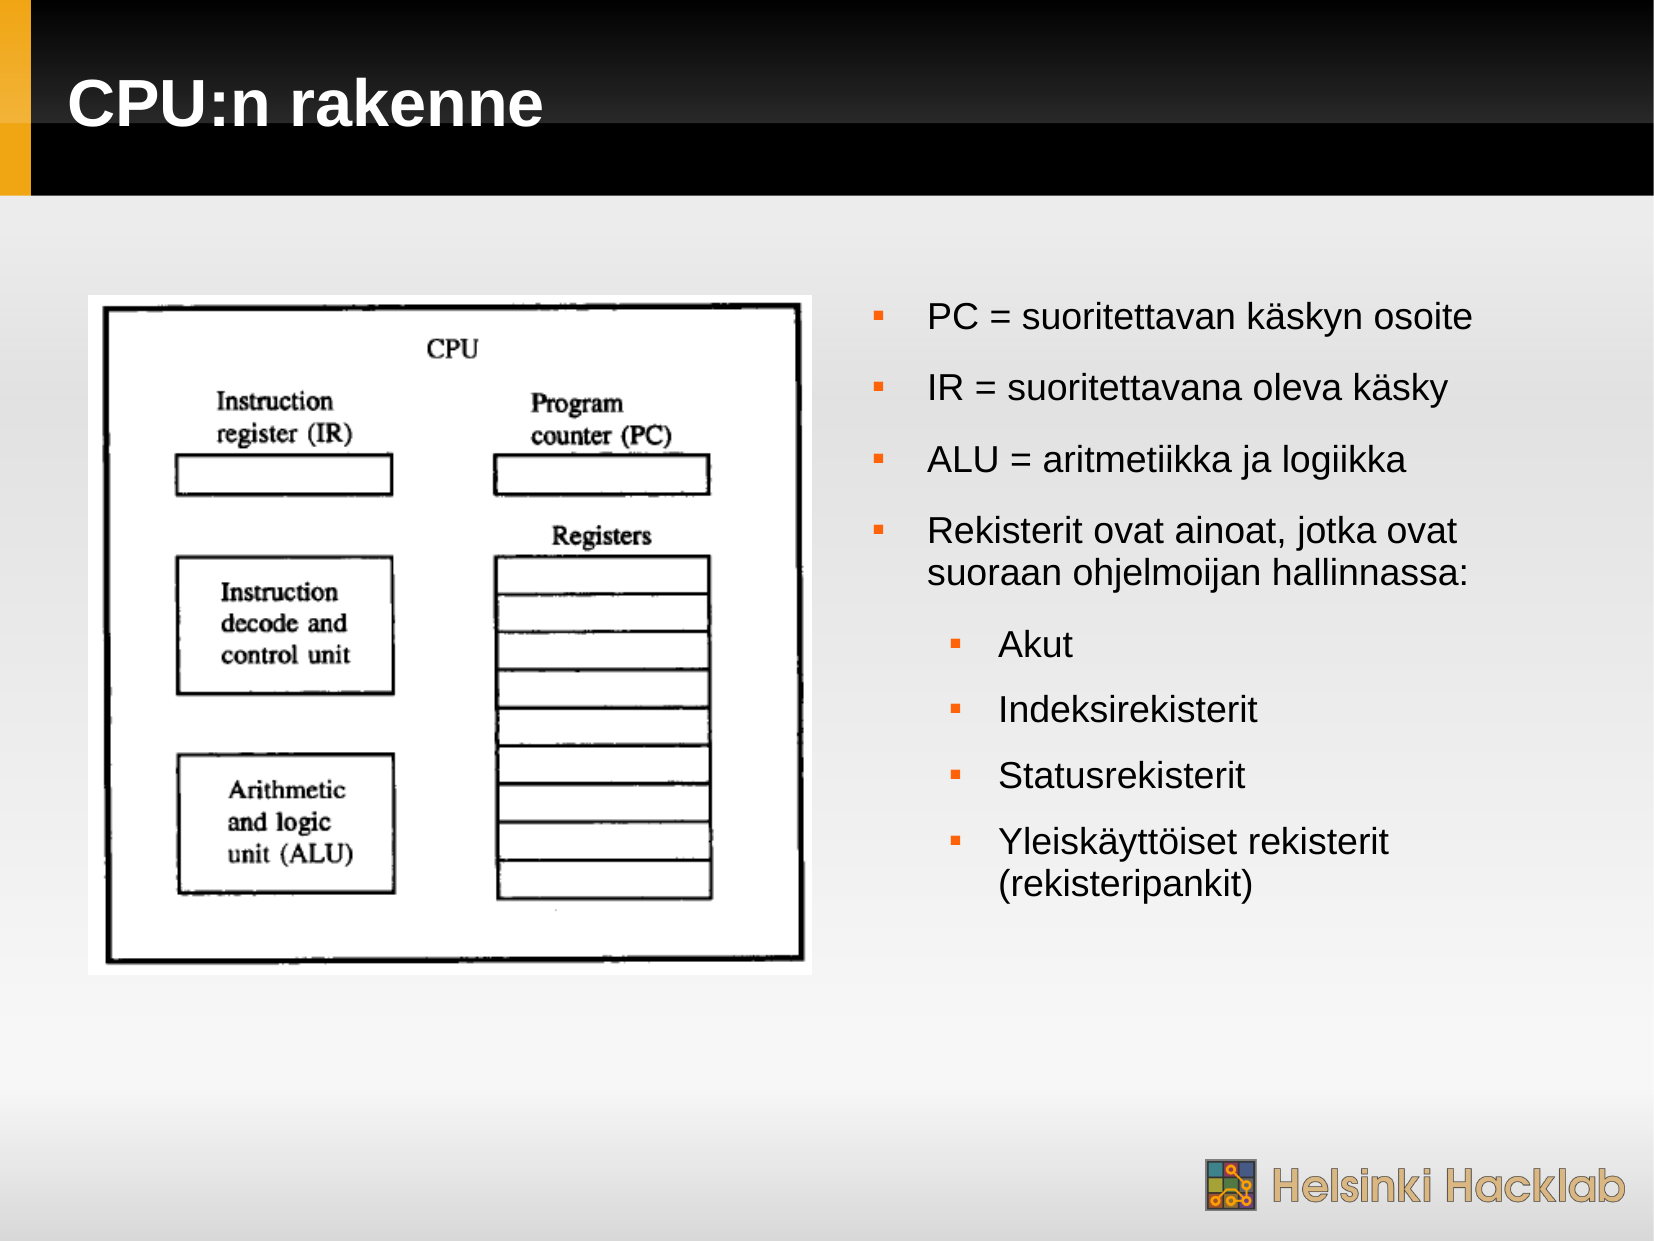

# CPU:n rakenne
PC = suoritettavan käskyn osoite
IR = suoritettavana oleva käsky
ALU = aritmetiikka ja logiikka
Rekisterit ovat ainoat, jotka ovat suoraan ohjelmoijan hallinnassa:
Akut
Indeksirekisterit
Statusrekisterit
Yleiskäyttöiset rekisterit (rekisteripankit)